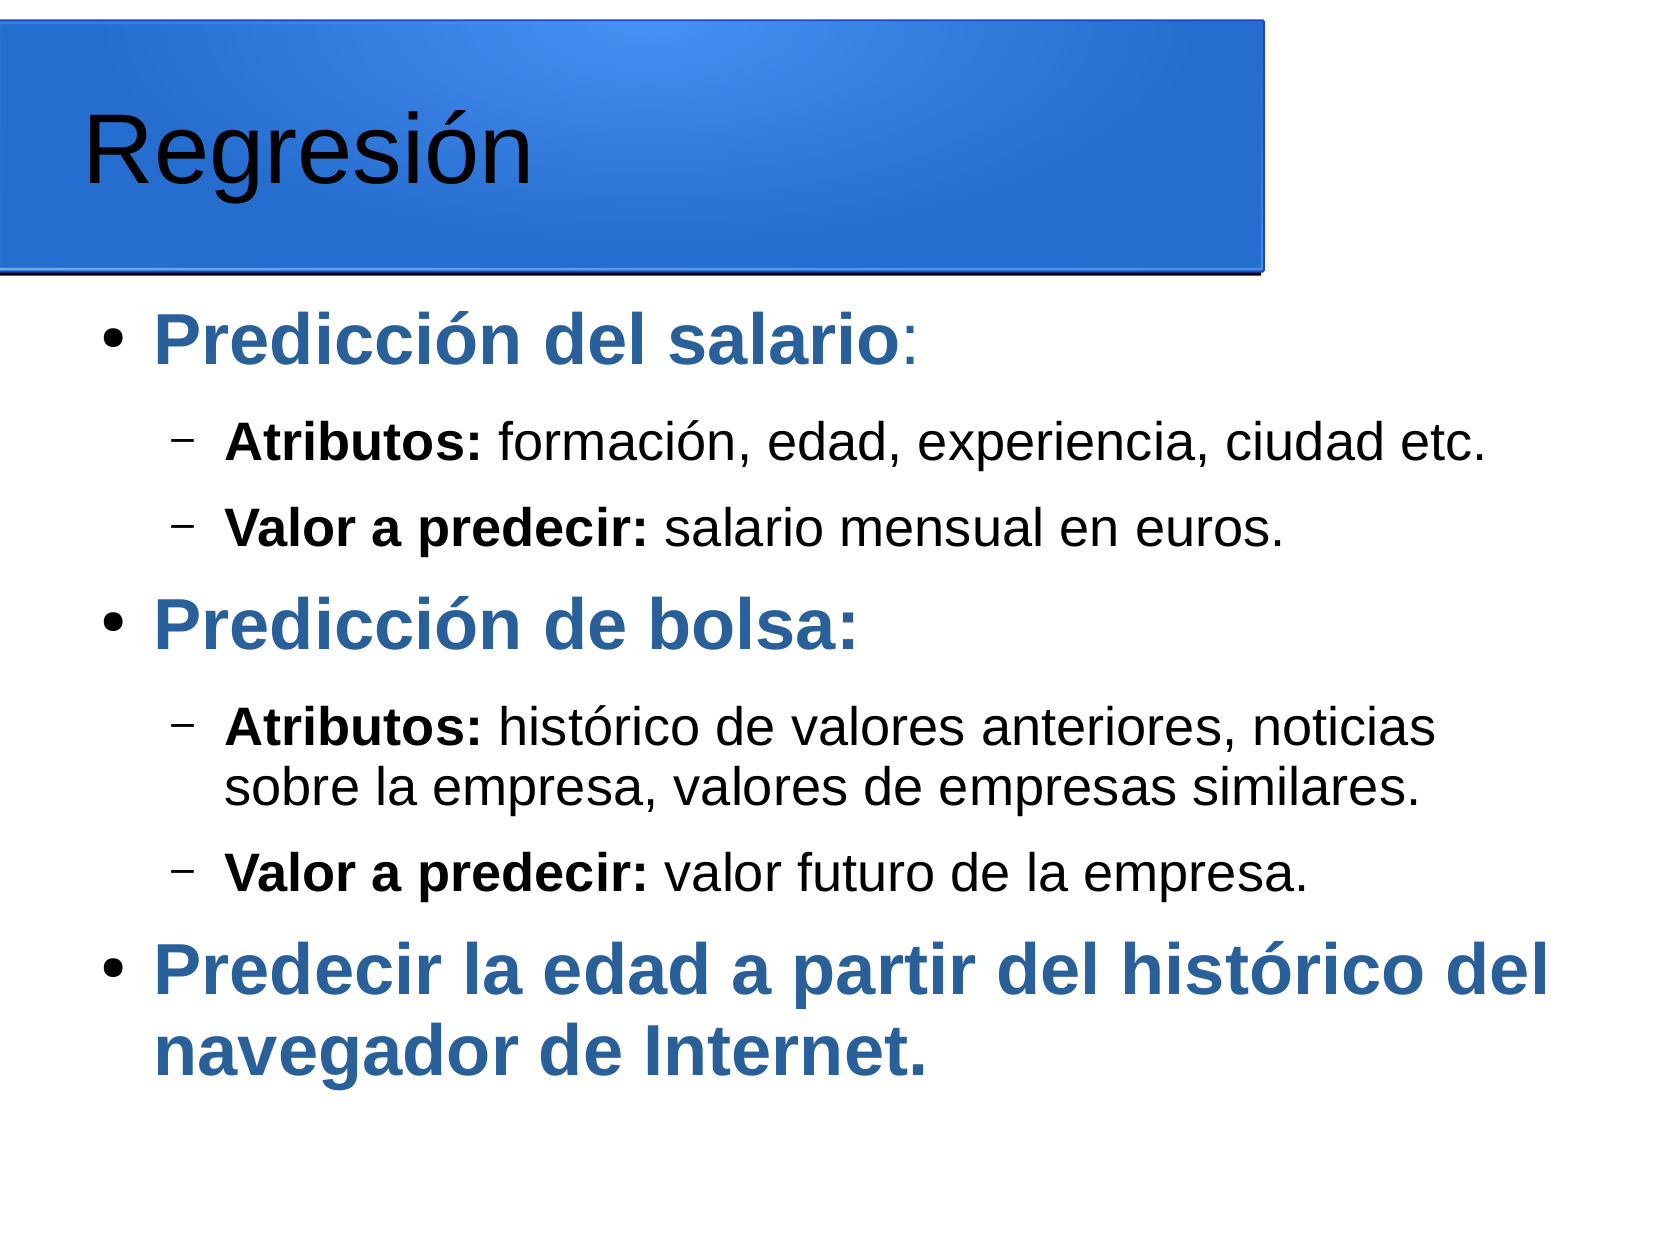

# Regresión
Predicción del salario:
Atributos: formación, edad, experiencia, ciudad etc.
Valor a predecir: salario mensual en euros.
Predicción de bolsa:
Atributos: histórico de valores anteriores, noticias sobre la empresa, valores de empresas similares.
Valor a predecir: valor futuro de la empresa.
Predecir la edad a partir del histórico del navegador de Internet.